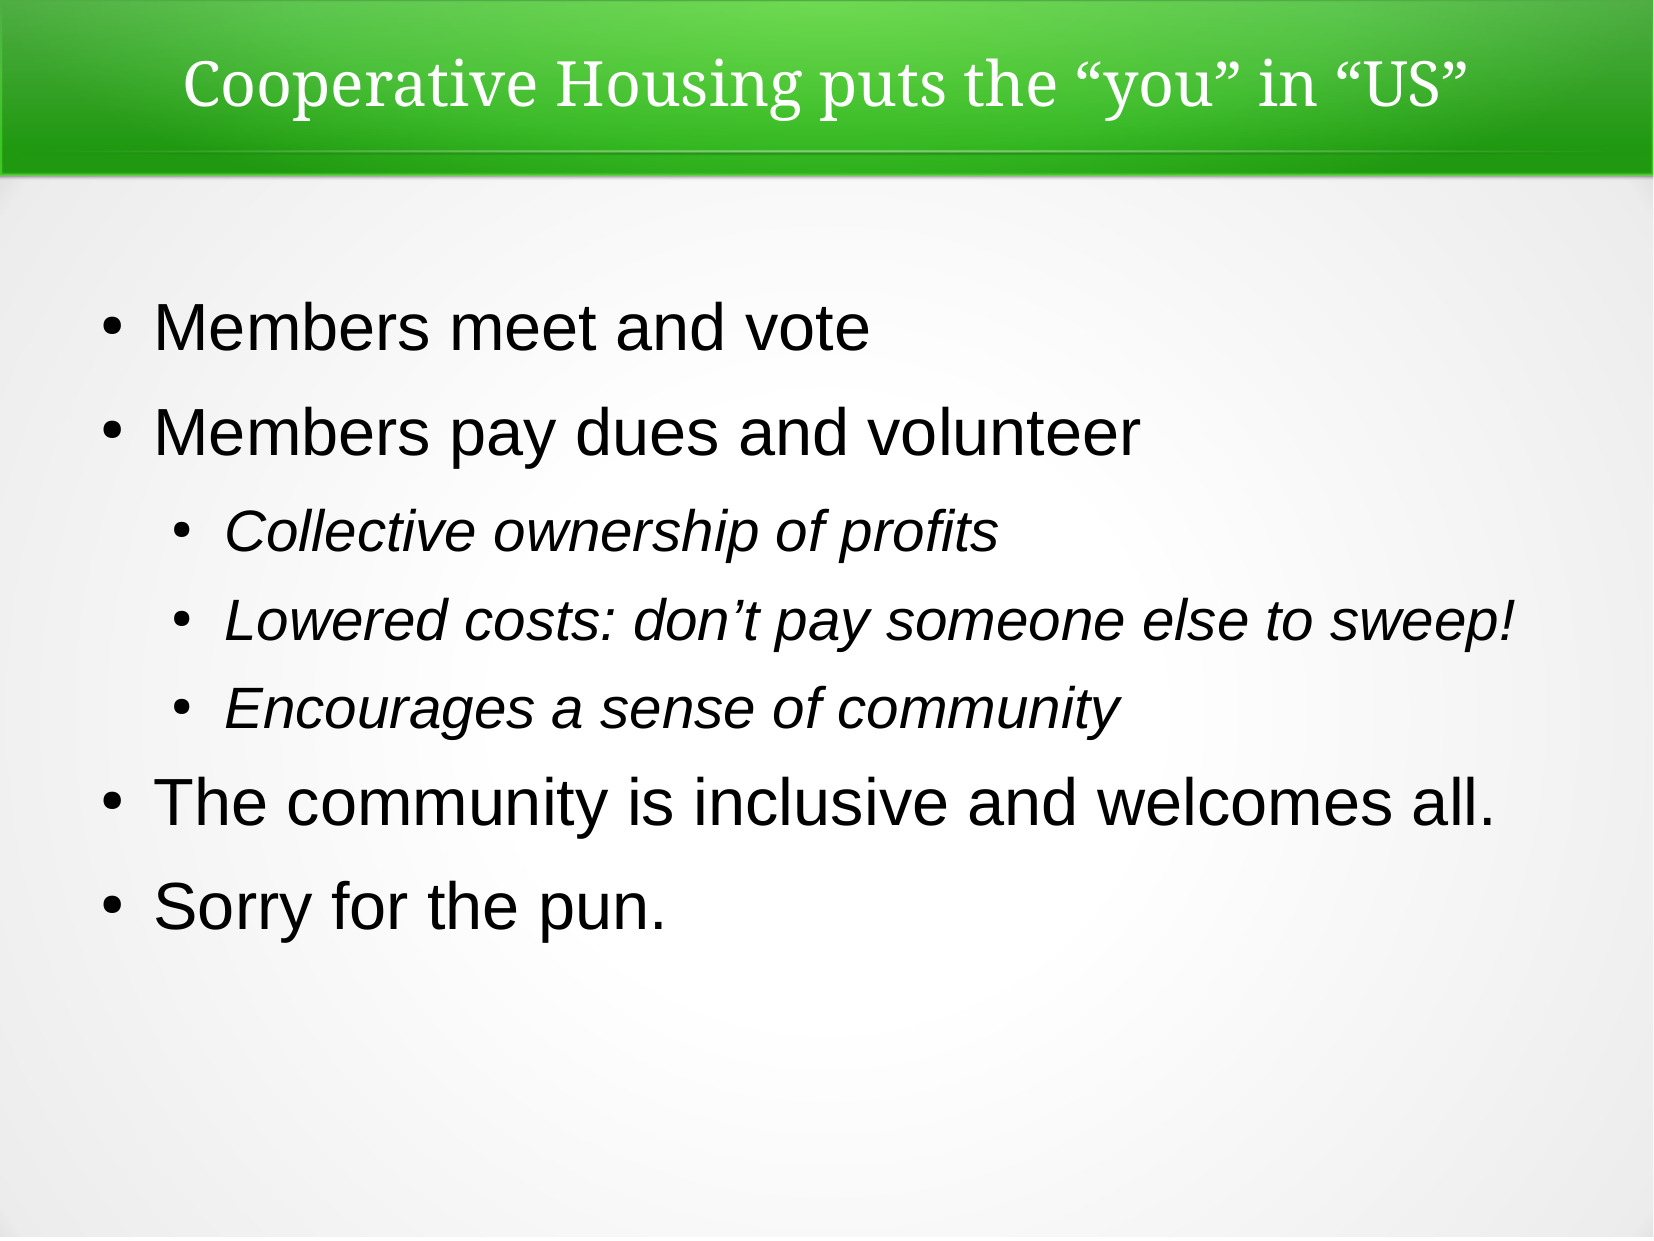

# Cooperative Housing puts the “you” in “US”
Members meet and vote
Members pay dues and volunteer
Collective ownership of profits
Lowered costs: don’t pay someone else to sweep!
Encourages a sense of community
The community is inclusive and welcomes all.
Sorry for the pun.